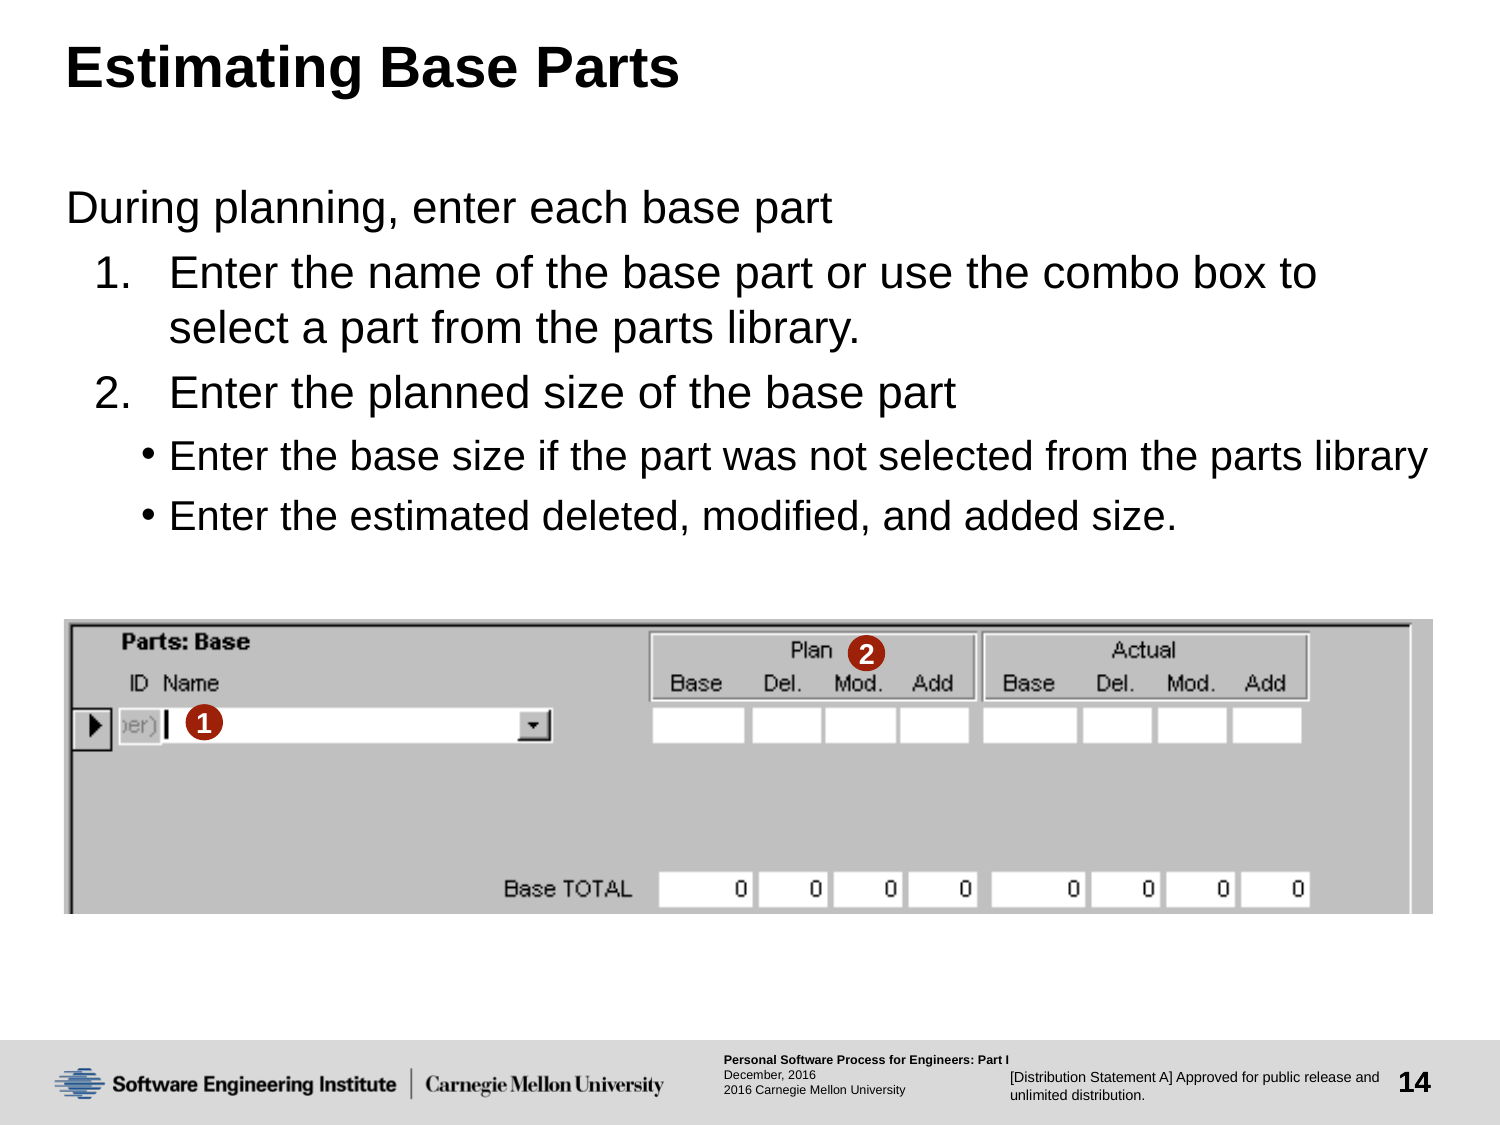

# Estimating Base Parts
During planning, enter each base part
Enter the name of the base part or use the combo box to select a part from the parts library.
Enter the planned size of the base part
Enter the base size if the part was not selected from the parts library
Enter the estimated deleted, modified, and added size.